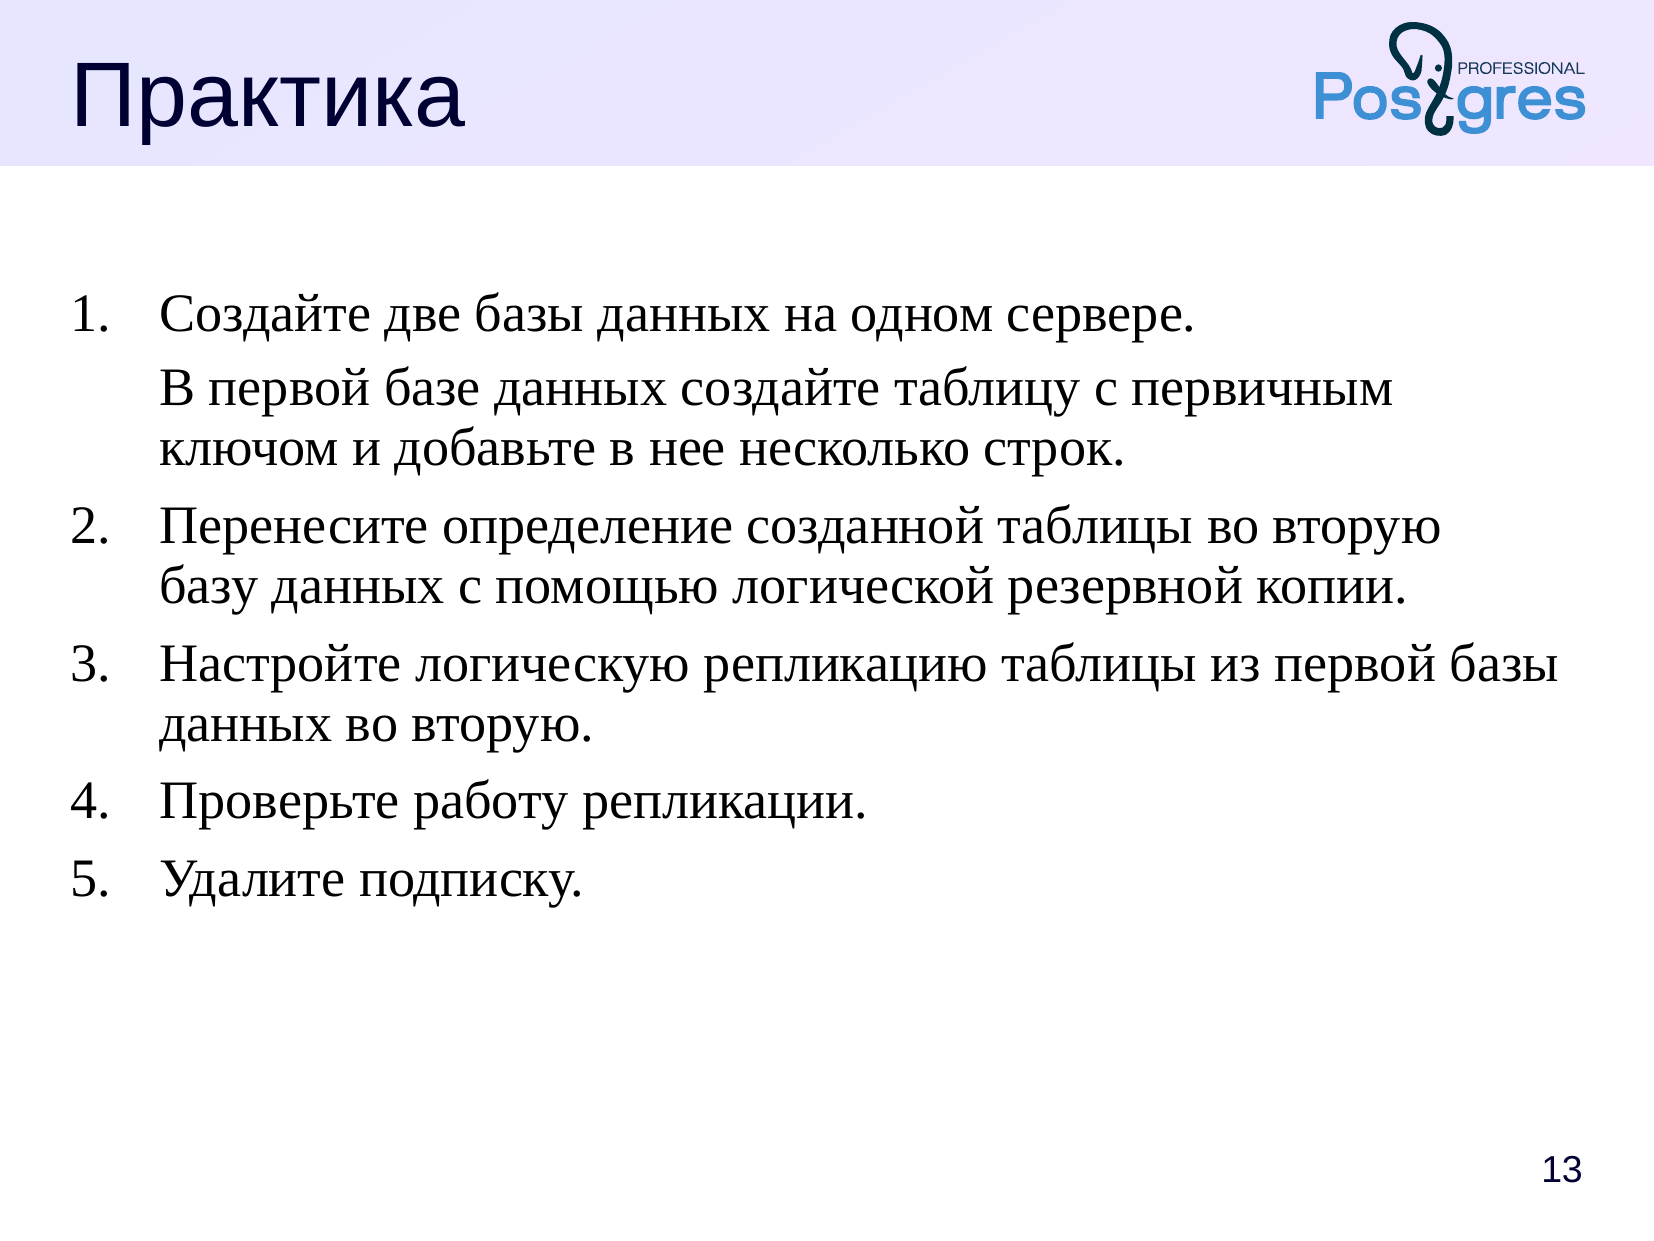

# Практика
Создайте две базы данных на одном сервере.
В первой базе данных создайте таблицу с первичным ключом и добавьте в нее несколько строк.
Перенесите определение созданной таблицы во вторую
базу данных с помощью логической резервной копии.
Настройте логическую репликацию таблицы из первой базы данных во вторую.
Проверьте работу репликации.
Удалите подписку.